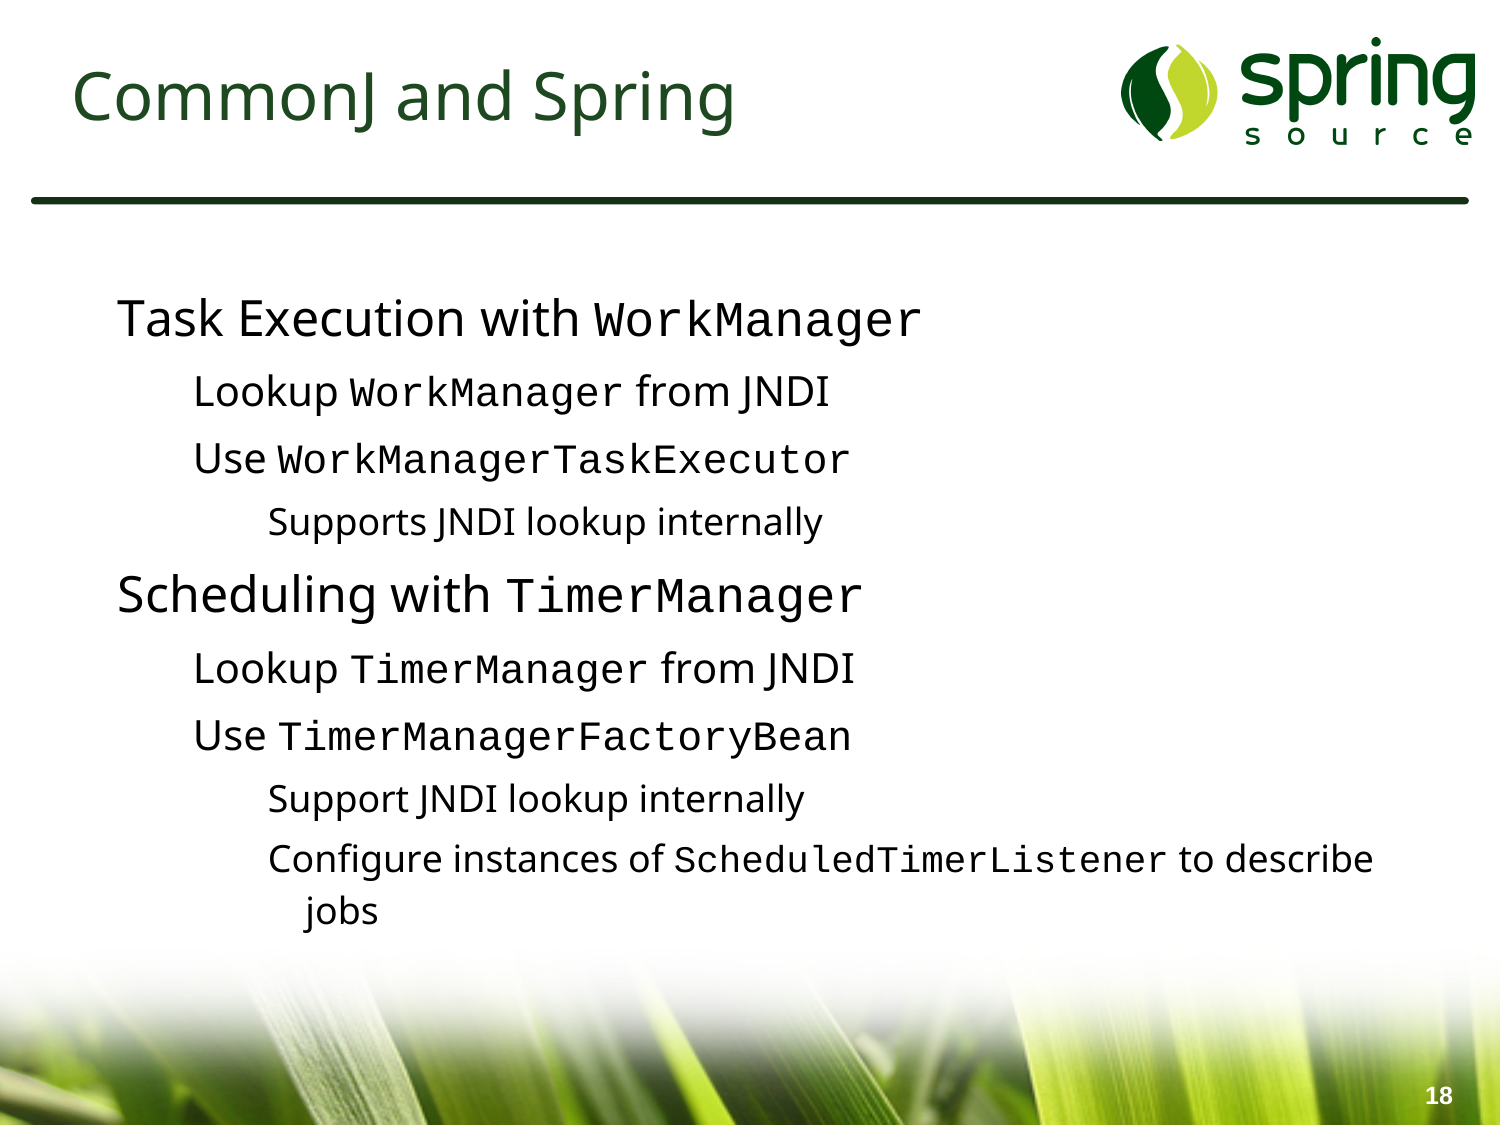

# CommonJ and Spring
Task Execution with WorkManager
Lookup WorkManager from JNDI
Use WorkManagerTaskExecutor
Supports JNDI lookup internally
Scheduling with TimerManager
Lookup TimerManager from JNDI
Use TimerManagerFactoryBean
Support JNDI lookup internally
Configure instances of ScheduledTimerListener to describe jobs